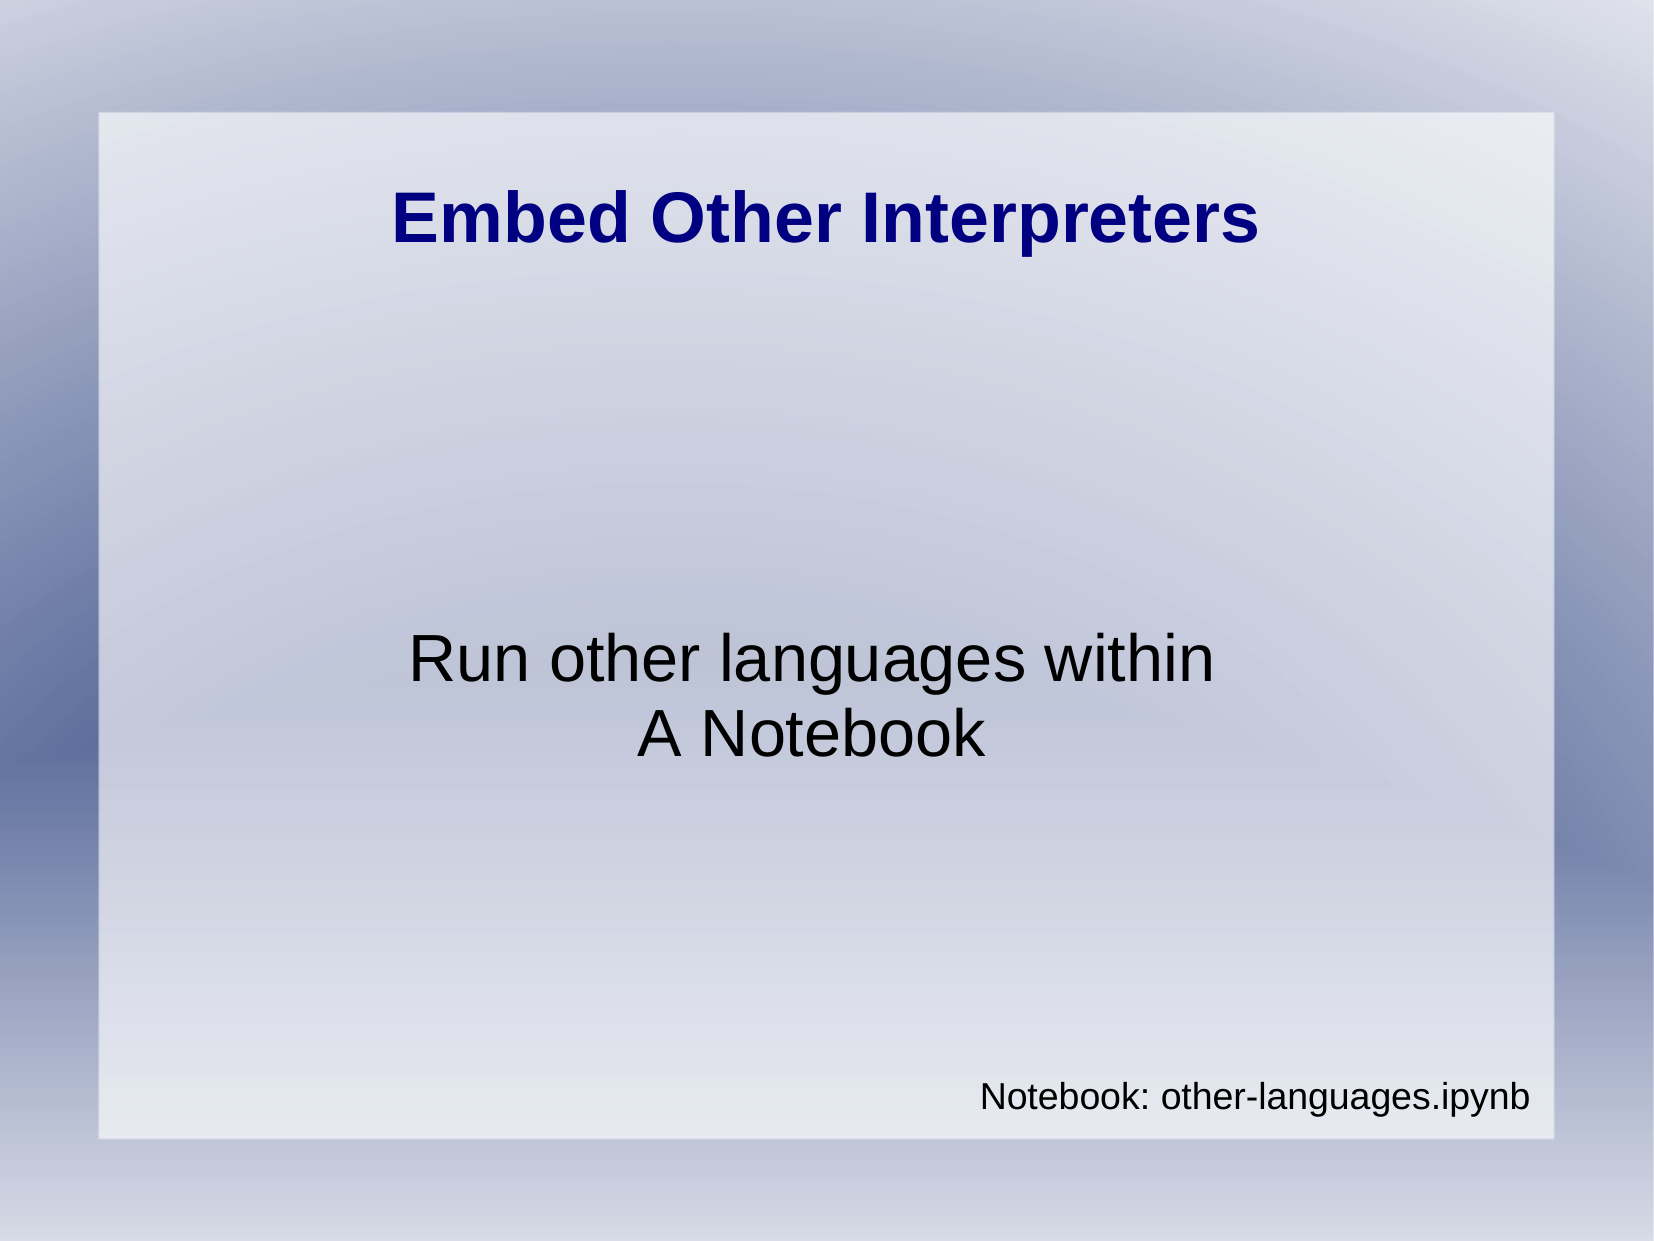

# Embed Other Interpreters
Run other languages within
A Notebook
Notebook: other-languages.ipynb